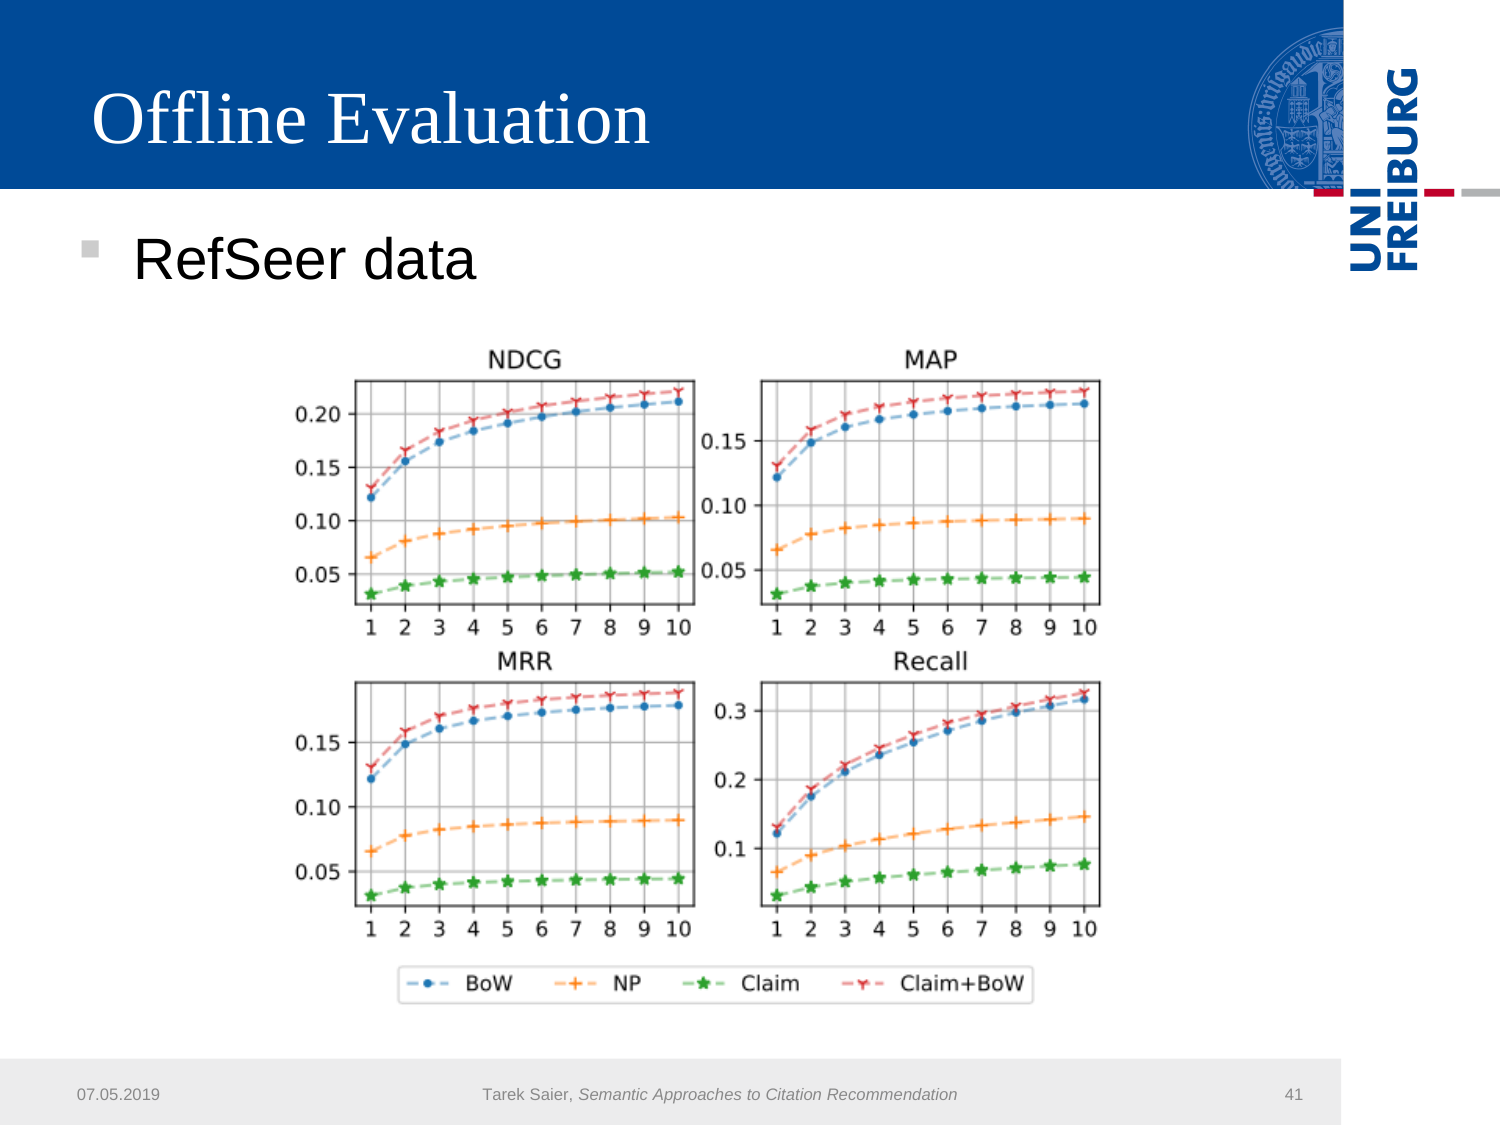

# Offline Evaluation
RefSeer data
Präsentationstitel
41